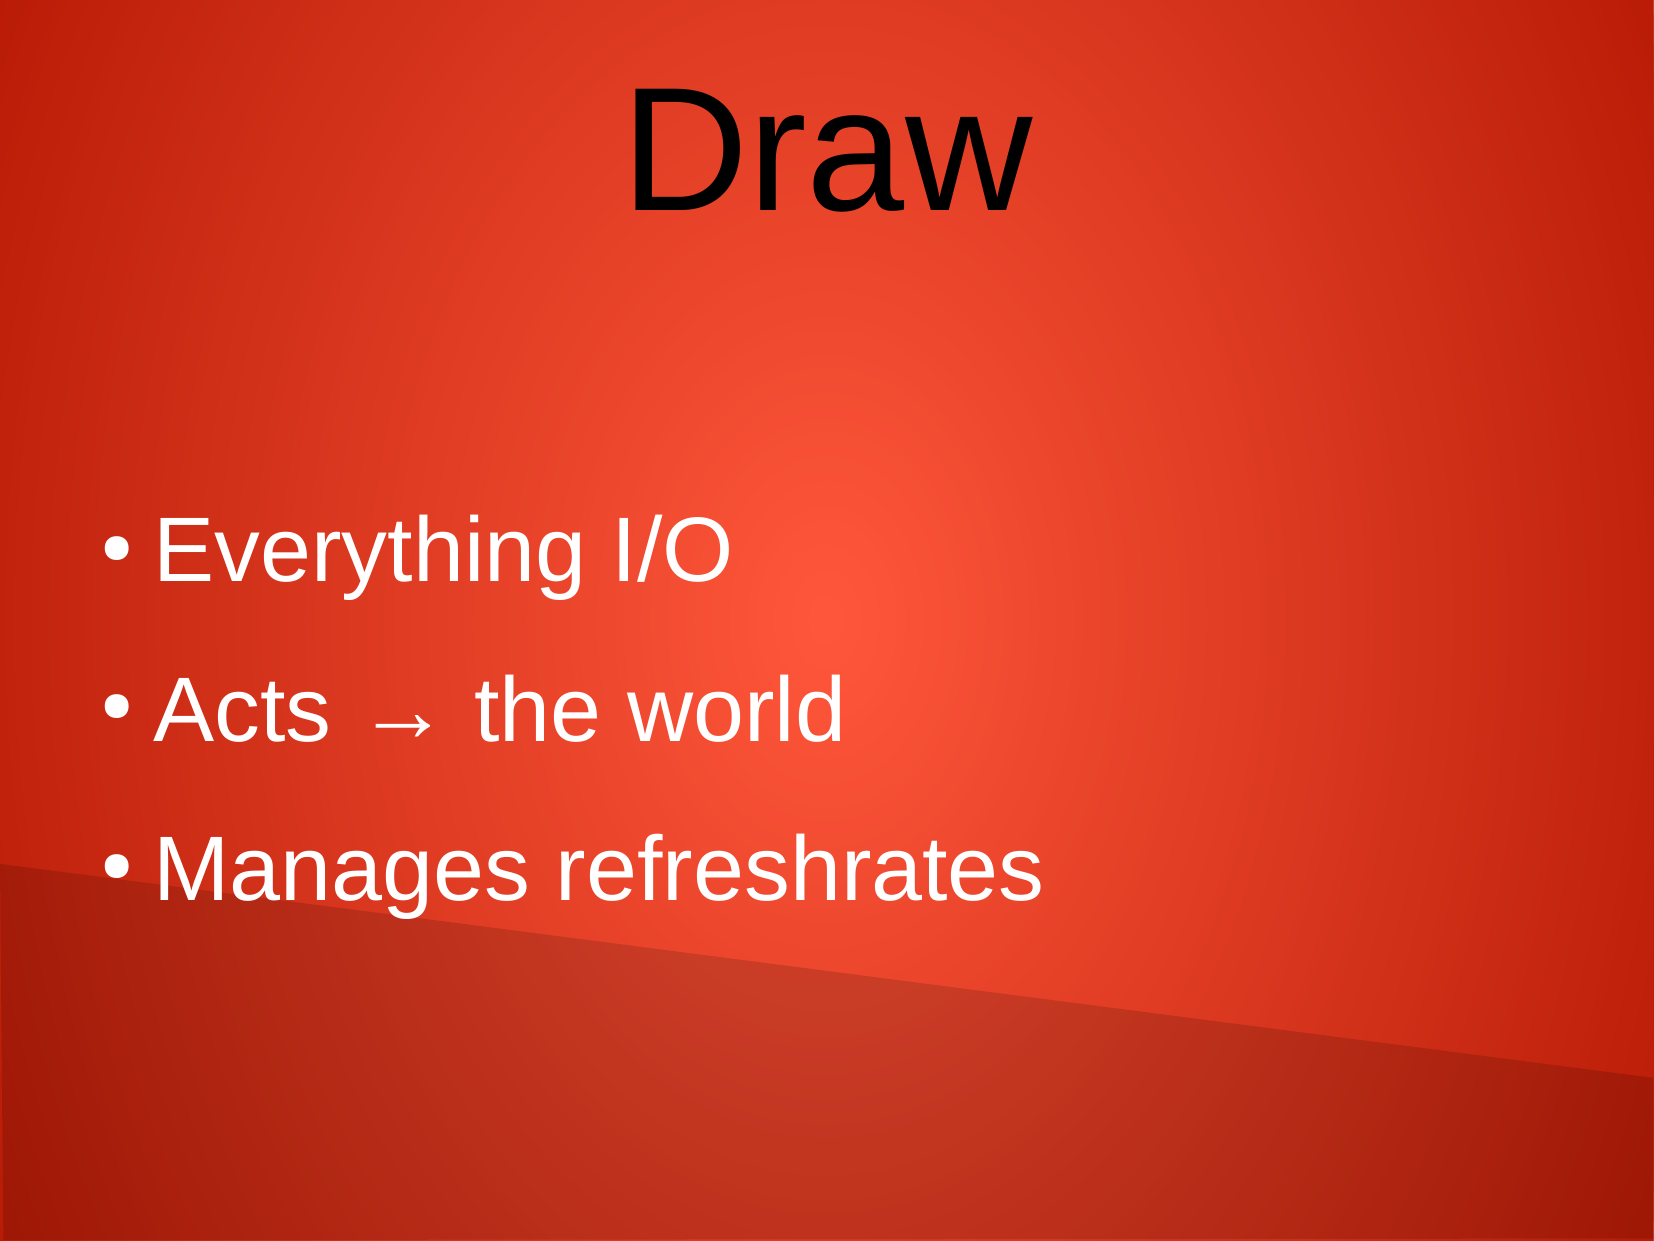

# Draw
Everything I/O
Acts → the world
Manages refreshrates